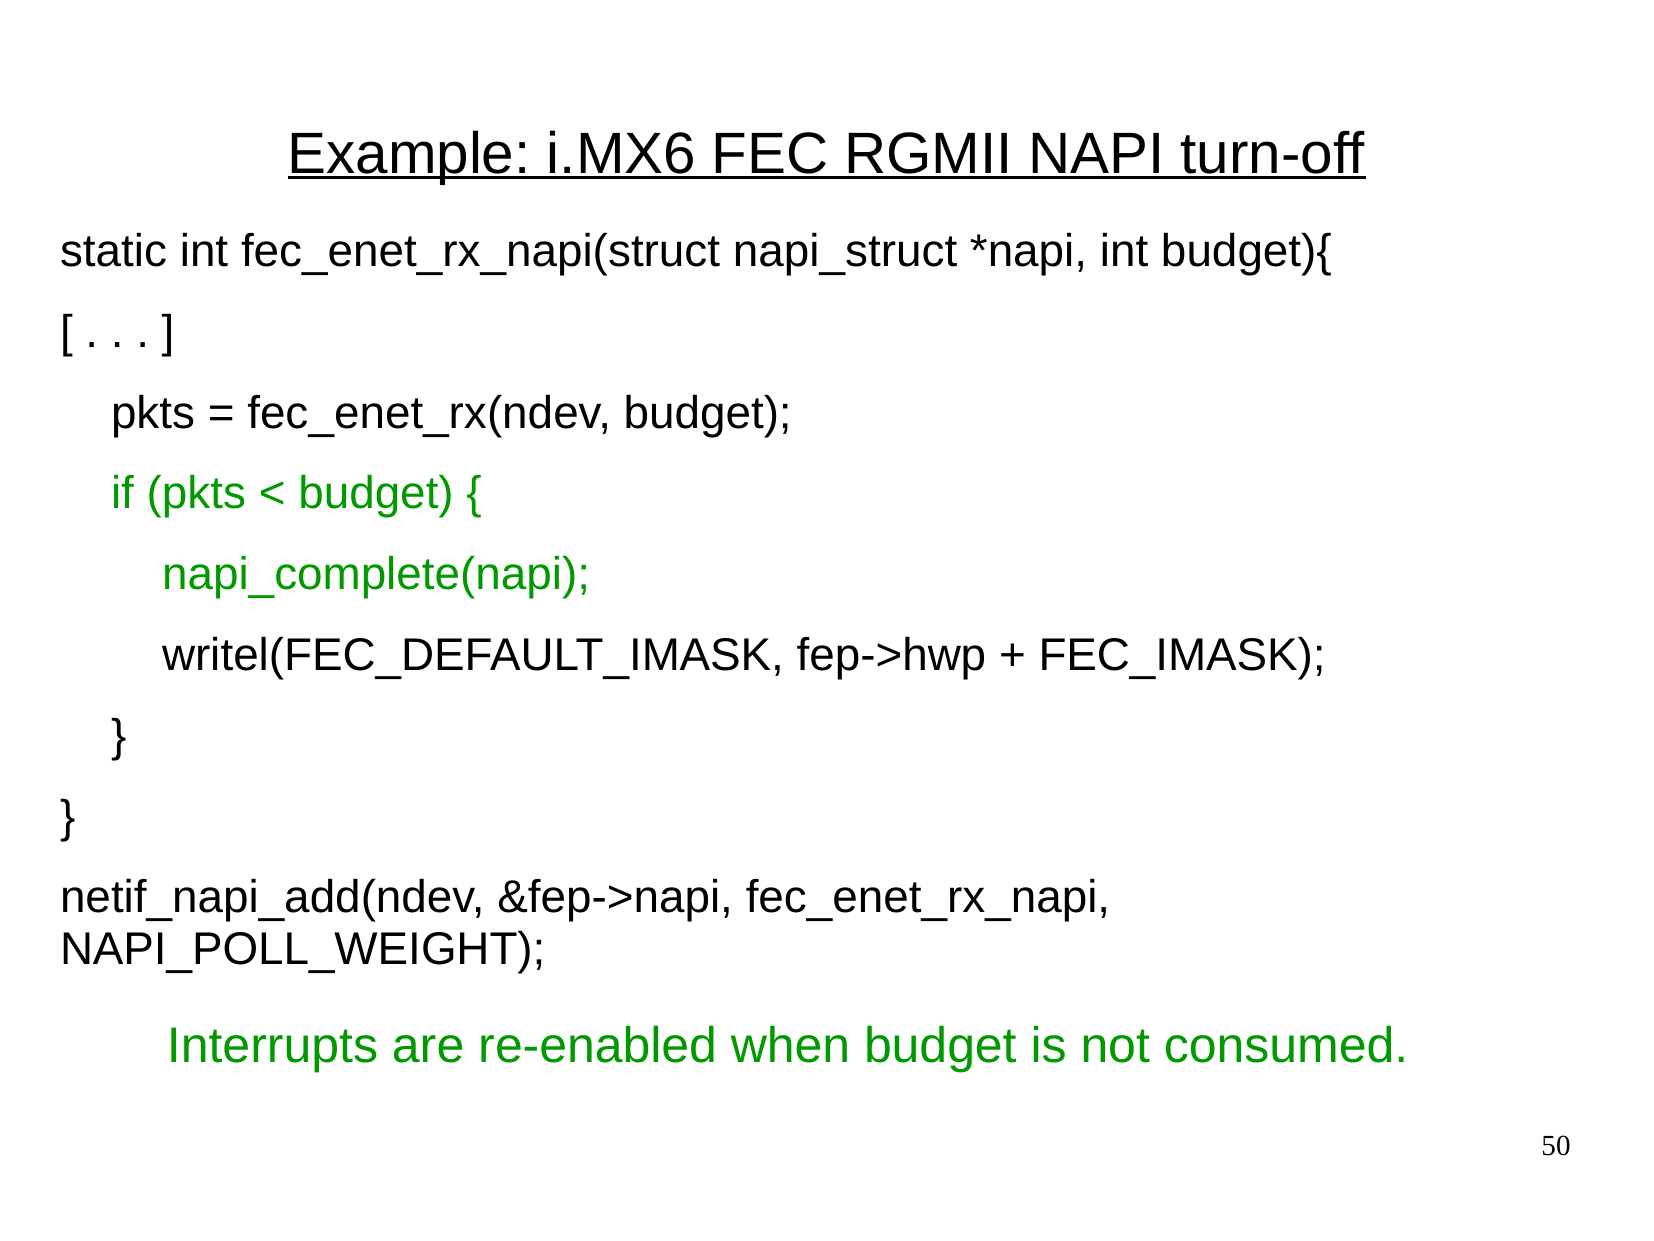

# Example: i.MX6 FEC RGMII NAPI turn-off
static int fec_enet_rx_napi(struct napi_struct *napi, int budget){
[ . . . ]
 pkts = fec_enet_rx(ndev, budget);
 if (pkts < budget) {
 napi_complete(napi);
 writel(FEC_DEFAULT_IMASK, fep->hwp + FEC_IMASK);
 }
}
netif_napi_add(ndev, &fep->napi, fec_enet_rx_napi, NAPI_POLL_WEIGHT);
Interrupts are re-enabled when budget is not consumed.
50